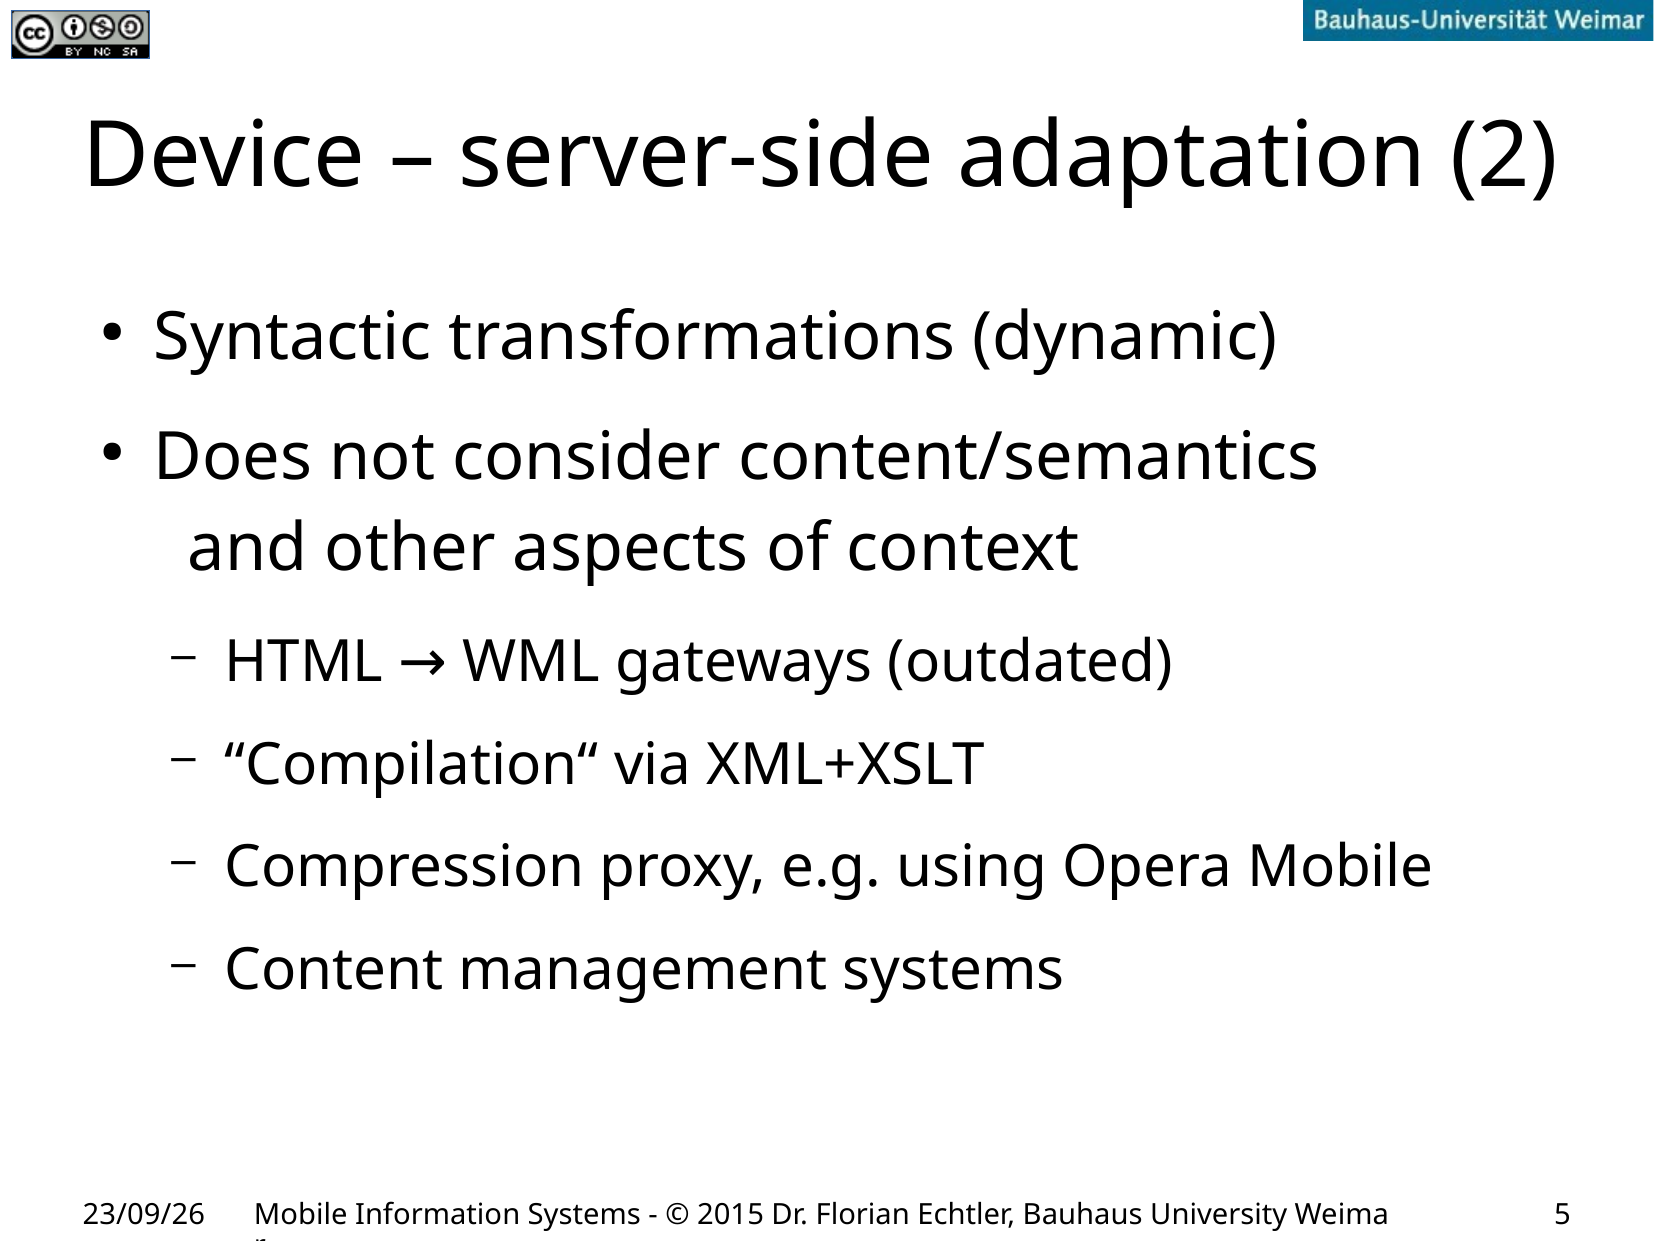

# Device – server-side adaptation (2)
Syntactic transformations (dynamic)
Does not consider content/semantics and other aspects of context
HTML → WML gateways (outdated)
“Compilation“ via XML+XSLT
Compression proxy, e.g. using Opera Mobile
Content management systems
Mobile Information Systems - © 2015 Dr. Florian Echtler, Bauhaus University Weimar
5